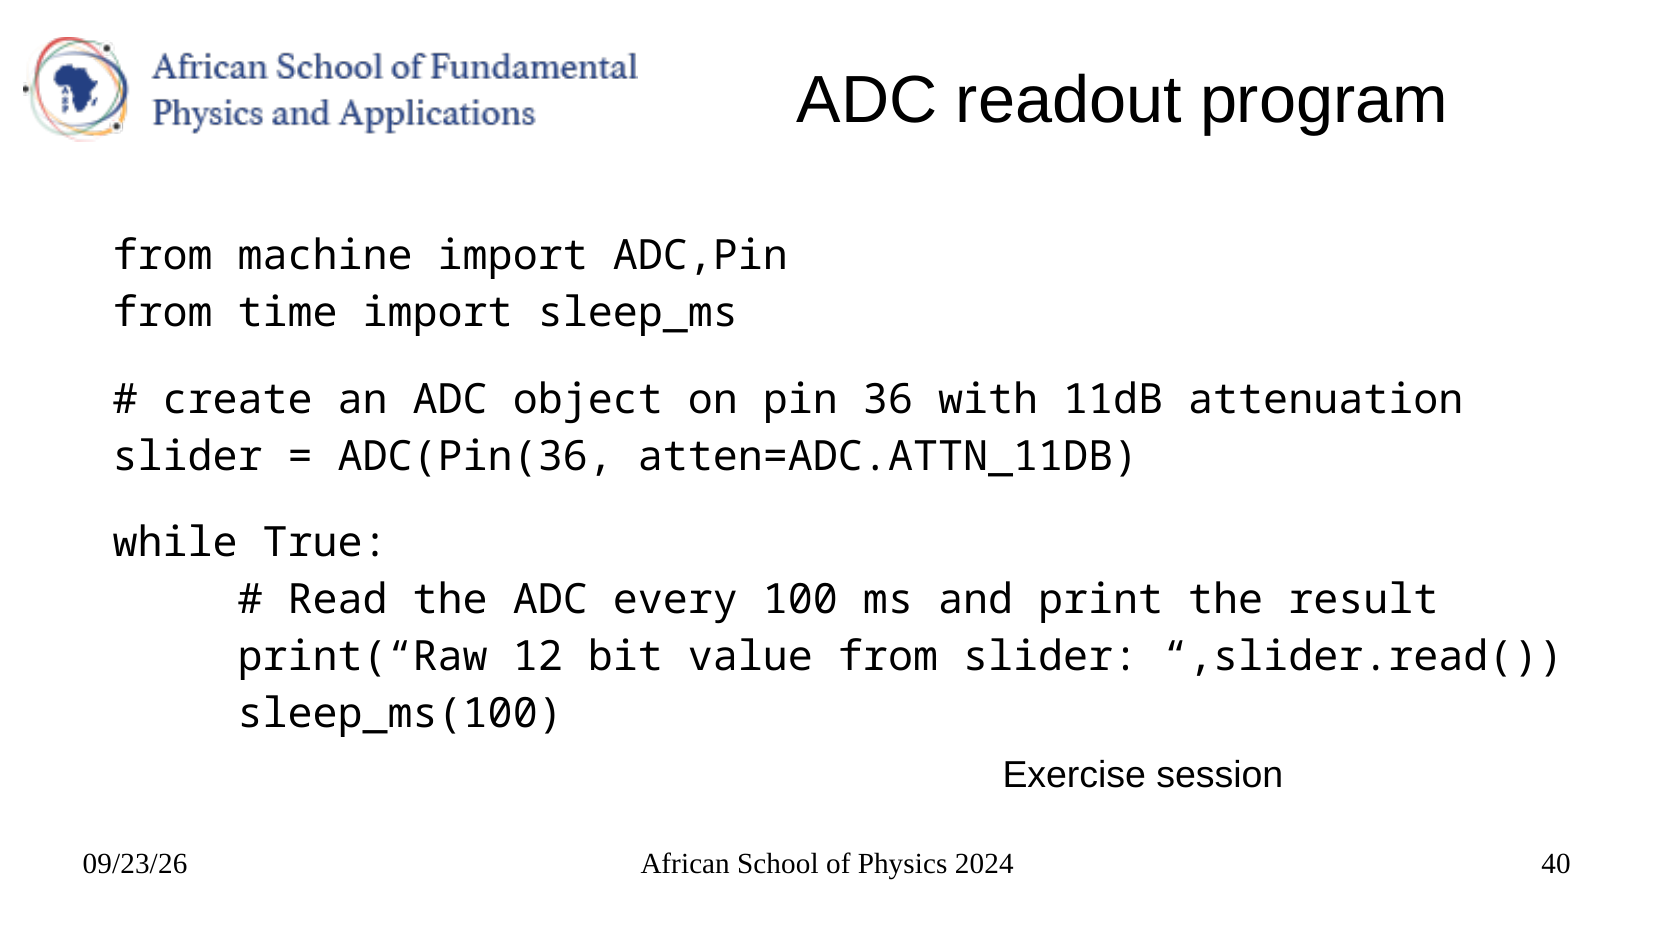

# ADC readout program
from machine import ADC,Pin
from time import sleep_ms
# create an ADC object on pin 36 with 11dB attenuation slider = ADC(Pin(36, atten=ADC.ATTN_11DB)
while True:
 # Read the ADC every 100 ms and print the result
 print(“Raw 12 bit value from slider: “,slider.read())
 sleep_ms(100)
Exercise session
African School of Physics 2024
40